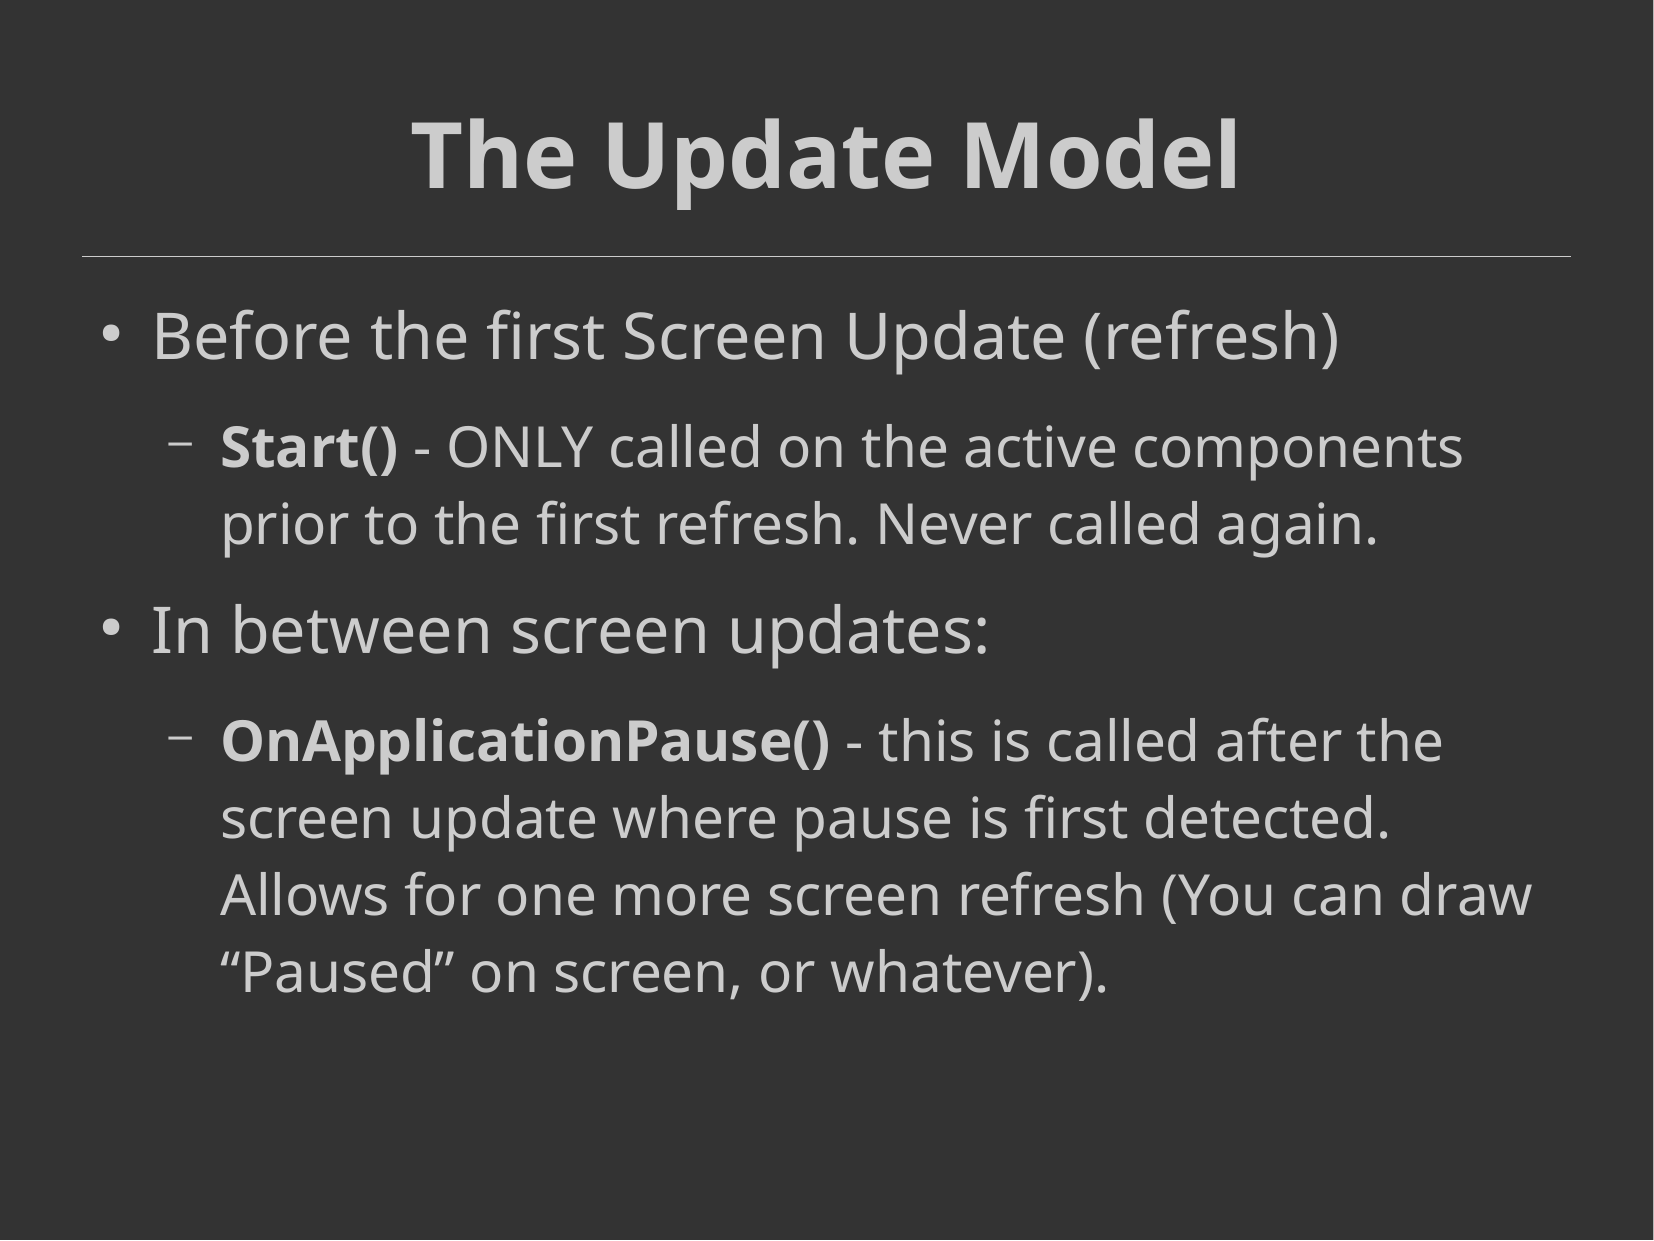

# The Update Model
Before the first Screen Update (refresh)
Start() - ONLY called on the active components prior to the first refresh. Never called again.
In between screen updates:
OnApplicationPause() - this is called after the screen update where pause is first detected. Allows for one more screen refresh (You can draw “Paused” on screen, or whatever).